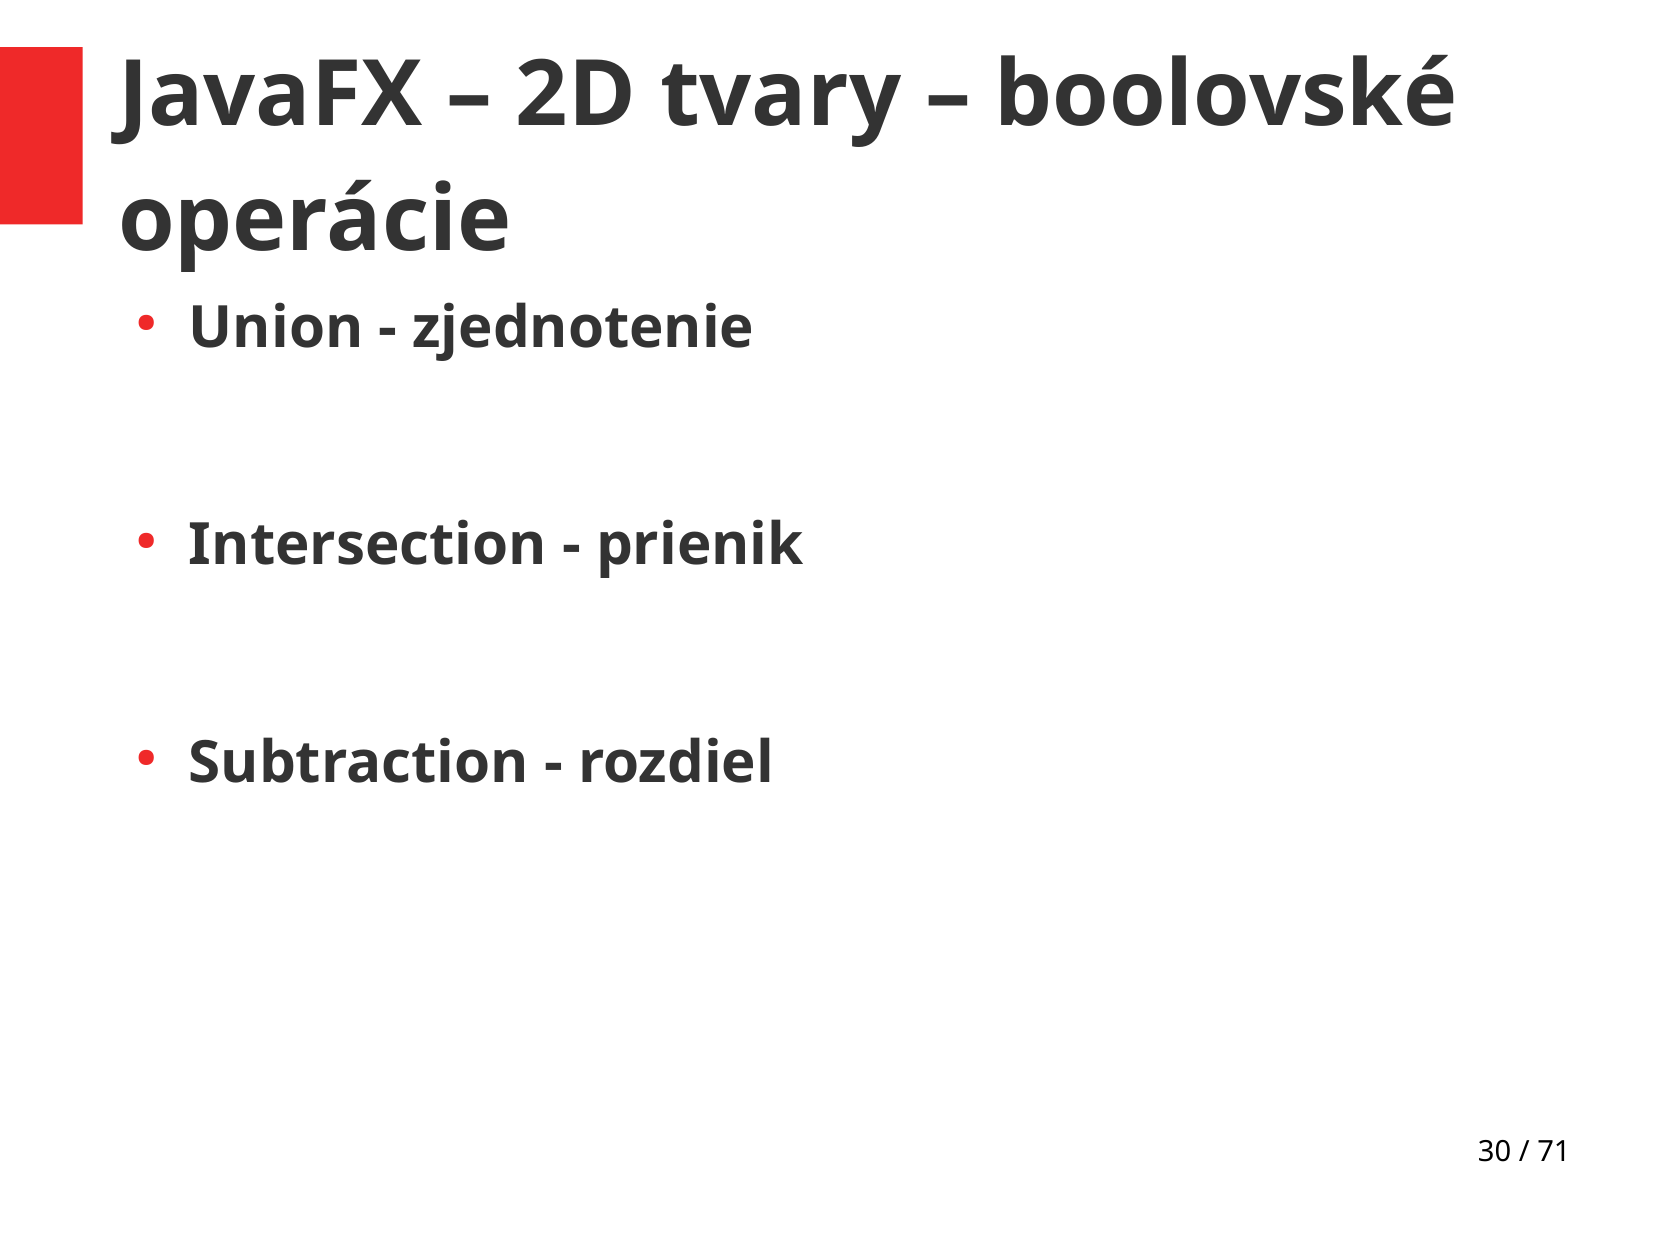

# JavaFX – 2D tvary – boolovské operácie
Union - zjednotenie
Intersection - prienik
Subtraction - rozdiel
30